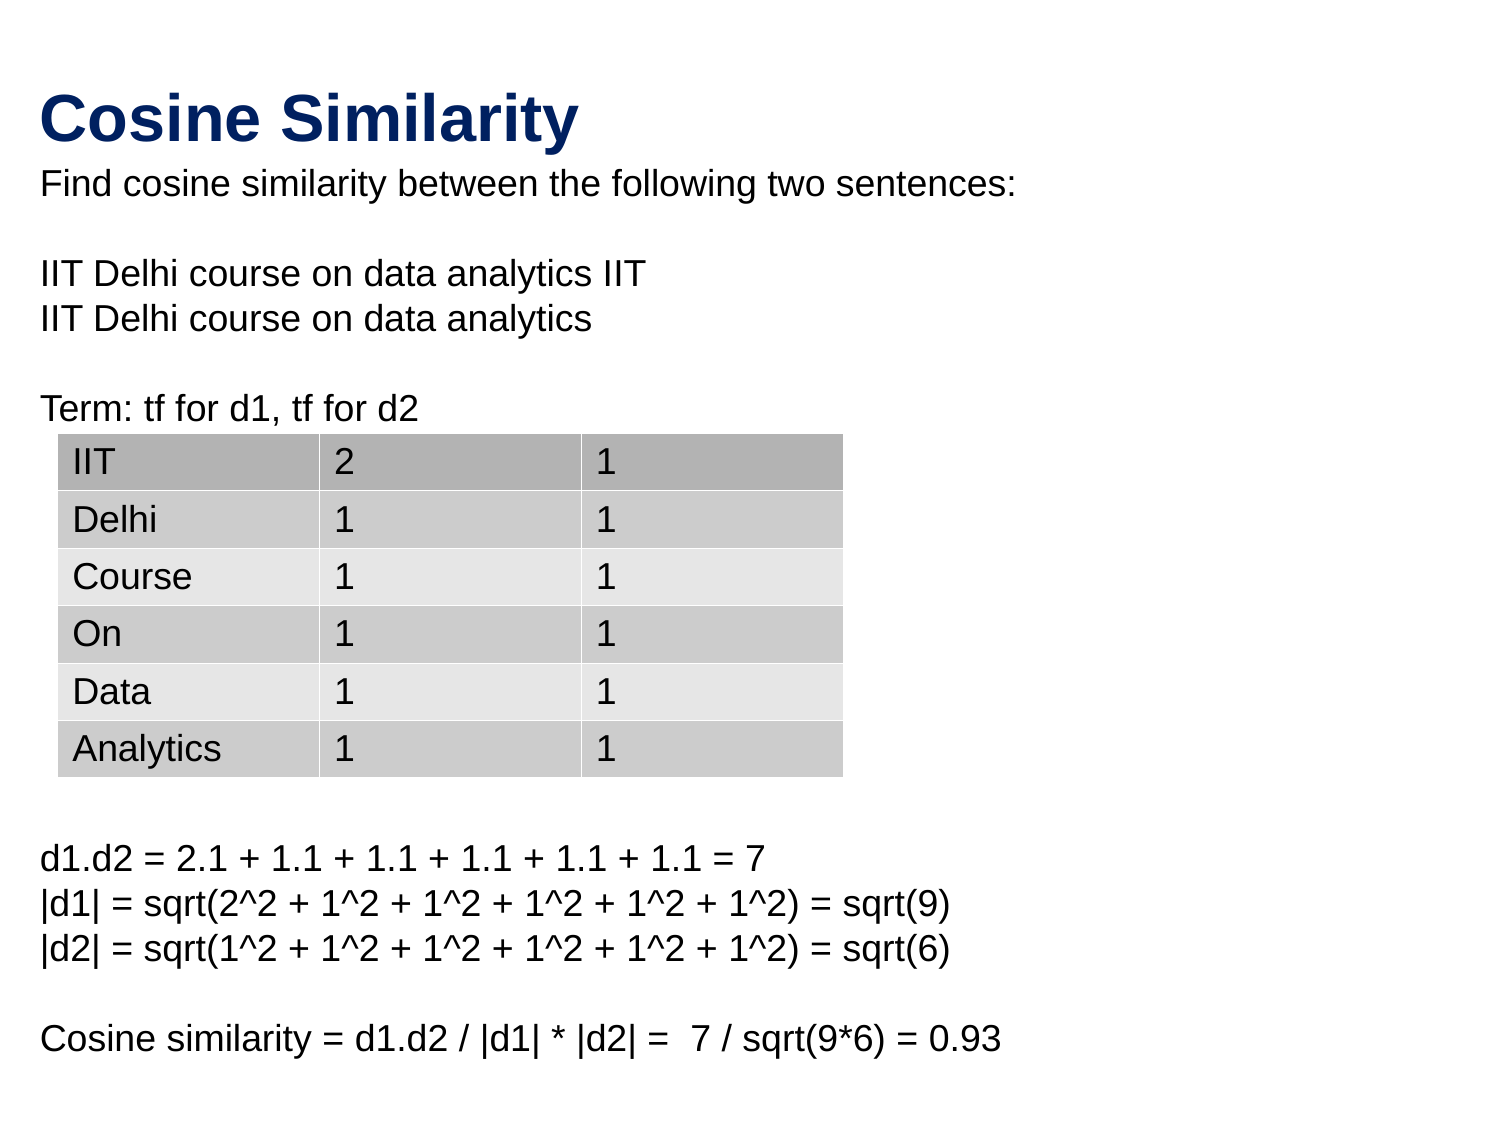

# Cosine Similarity
Find cosine similarity between the following two sentences:
IIT Delhi course on data analytics IIT
IIT Delhi course on data analytics
Term: tf for d1, tf for d2
d1.d2 = 2.1 + 1.1 + 1.1 + 1.1 + 1.1 + 1.1 = 7
|d1| = sqrt(2^2 + 1^2 + 1^2 + 1^2 + 1^2 + 1^2) = sqrt(9)
|d2| = sqrt(1^2 + 1^2 + 1^2 + 1^2 + 1^2 + 1^2) = sqrt(6)
Cosine similarity = d1.d2 / |d1| * |d2| = 7 / sqrt(9*6) = 0.93
| IIT | 2 | 1 |
| --- | --- | --- |
| Delhi | 1 | 1 |
| Course | 1 | 1 |
| On | 1 | 1 |
| Data | 1 | 1 |
| Analytics | 1 | 1 |